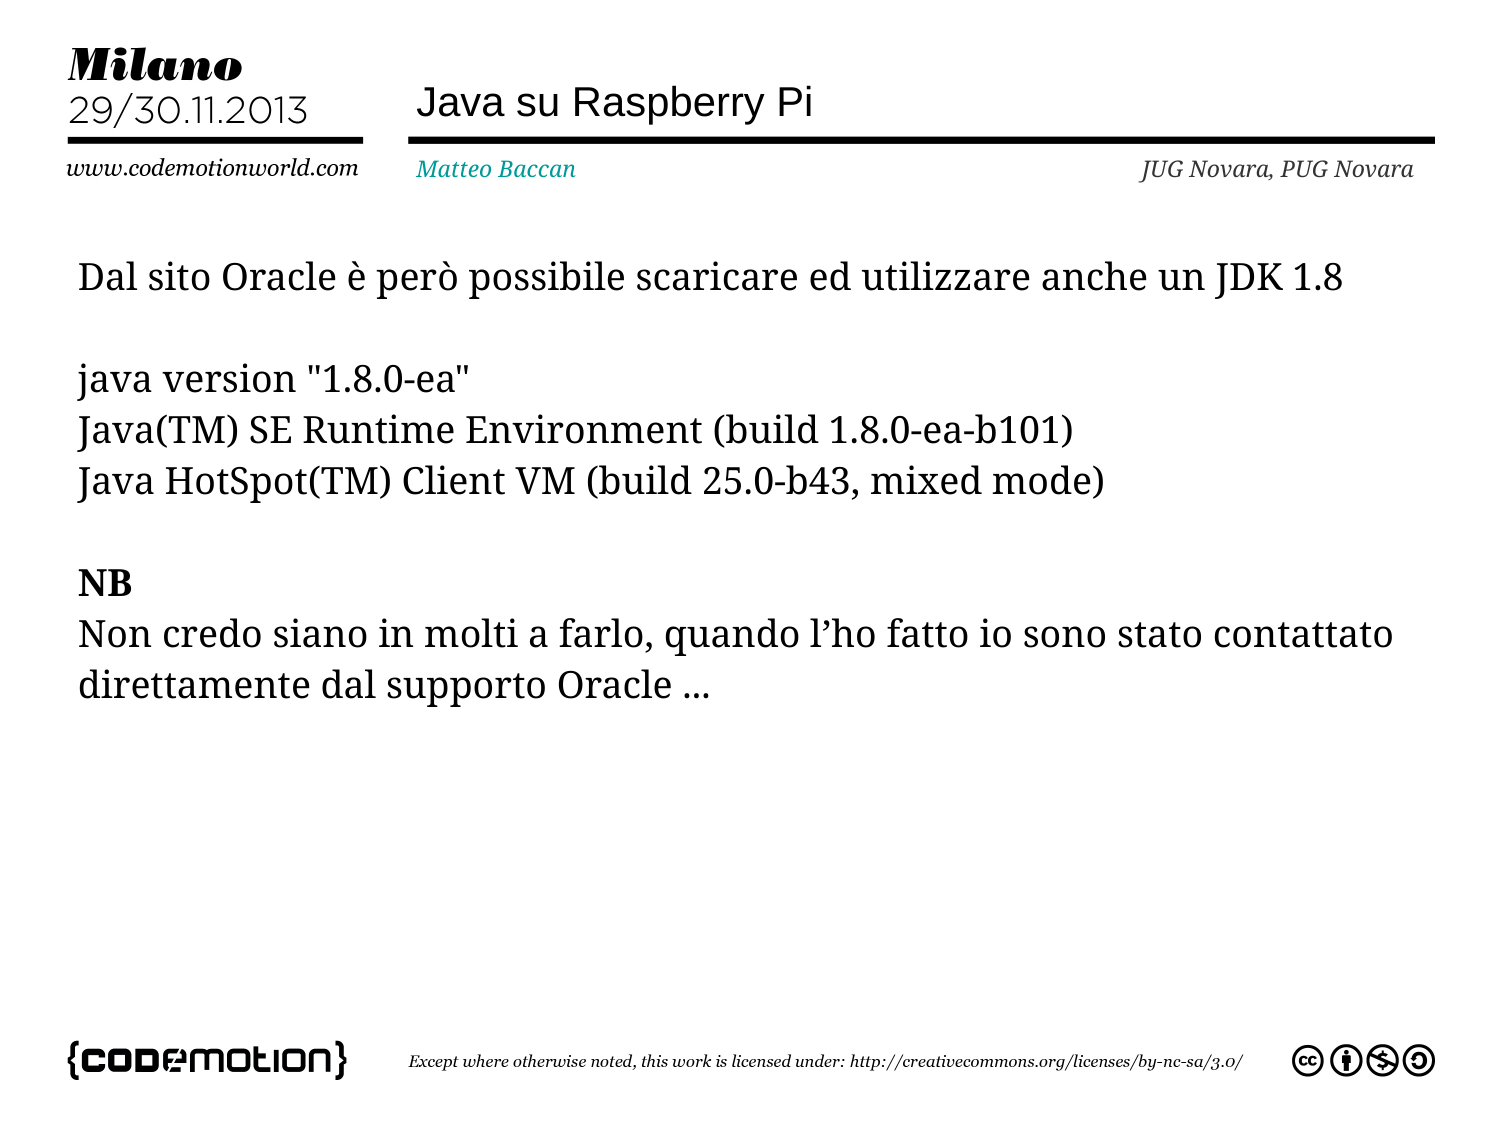

# Java su Raspberry Pi
Matteo Baccan
JUG Novara, PUG Novara
Dal sito Oracle è però possibile scaricare ed utilizzare anche un JDK 1.8
java version "1.8.0-ea"
Java(TM) SE Runtime Environment (build 1.8.0-ea-b101)
Java HotSpot(TM) Client VM (build 25.0-b43, mixed mode)
NB
Non credo siano in molti a farlo, quando l’ho fatto io sono stato contattato direttamente dal supporto Oracle ...